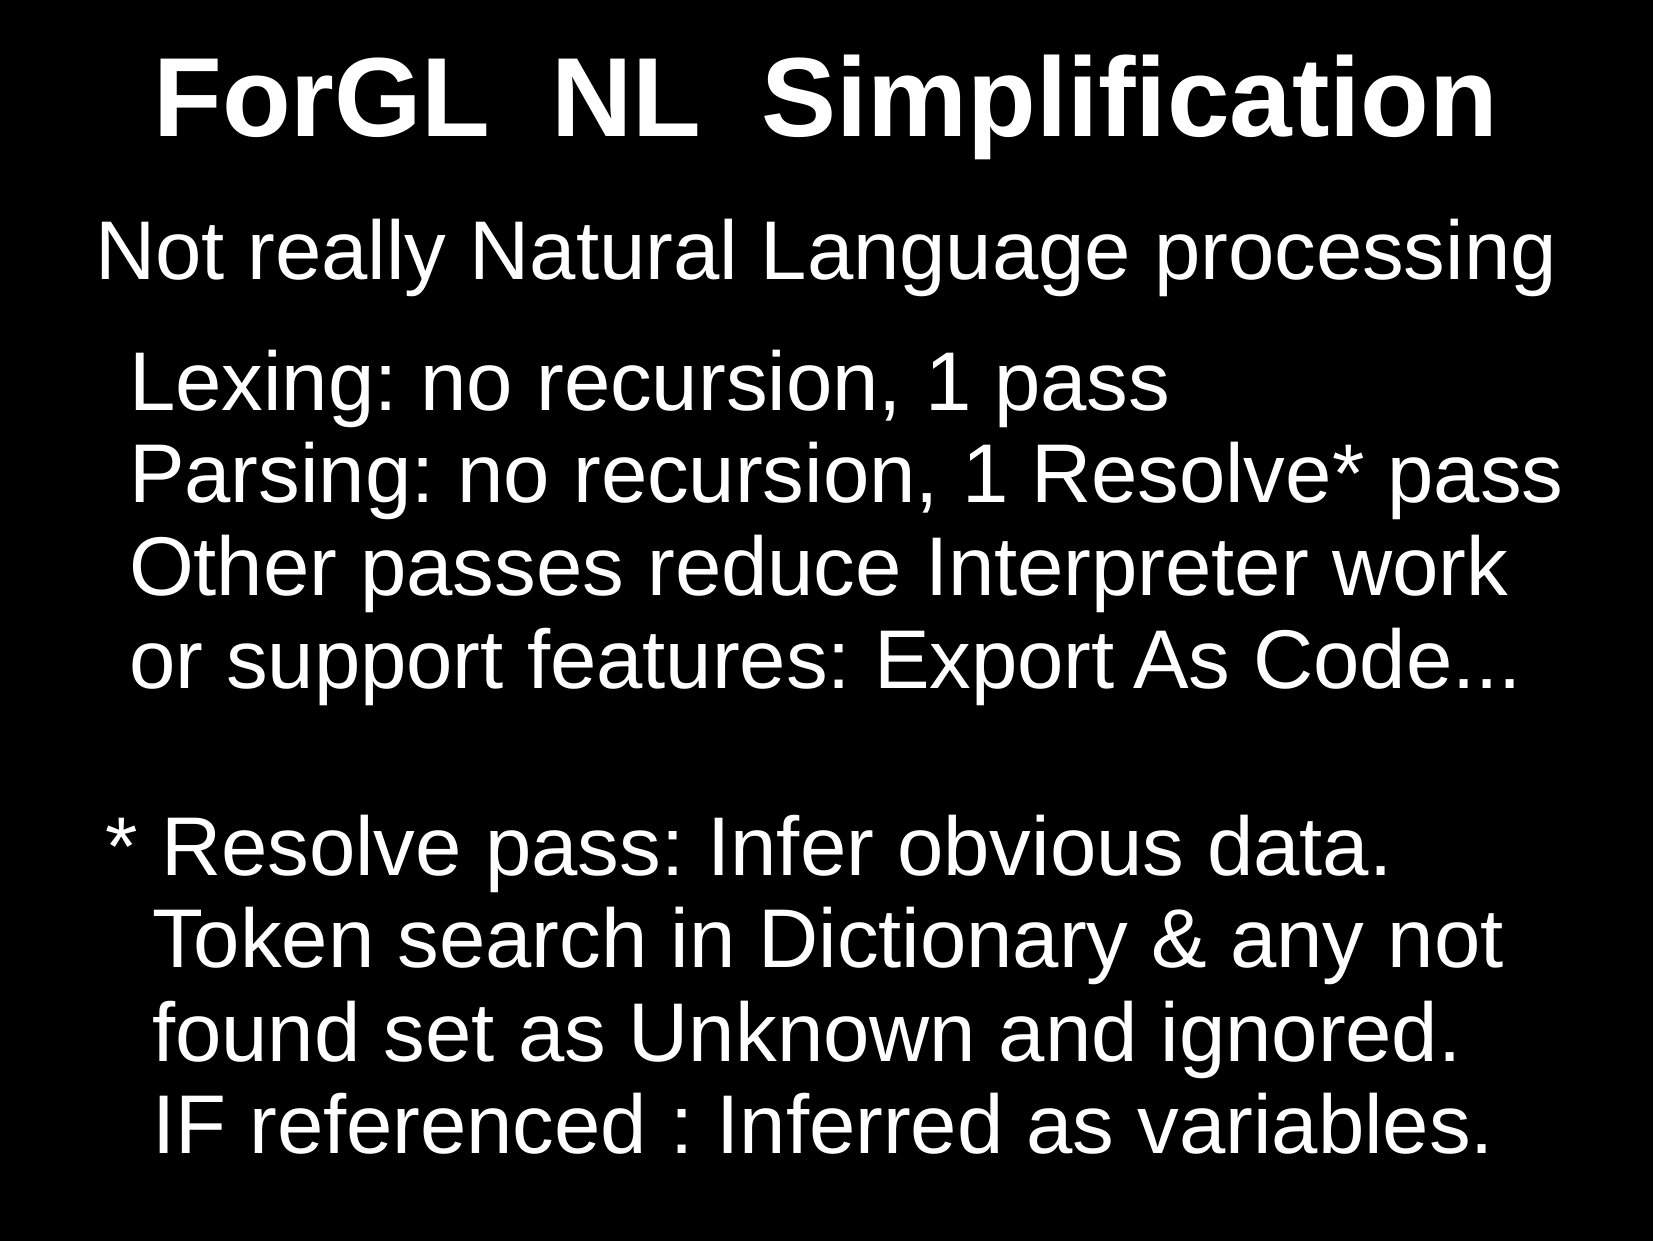

# ForGL NL Simplification
Not really Natural Language processing
 Lexing: no recursion, 1 pass
 Parsing: no recursion, 1 Resolve* pass
 Other passes reduce Interpreter work
 or support features: Export As Code...
 * Resolve pass: Infer obvious data.
 Token search in Dictionary & any not
 found set as Unknown and ignored.
 IF referenced : Inferred as variables.